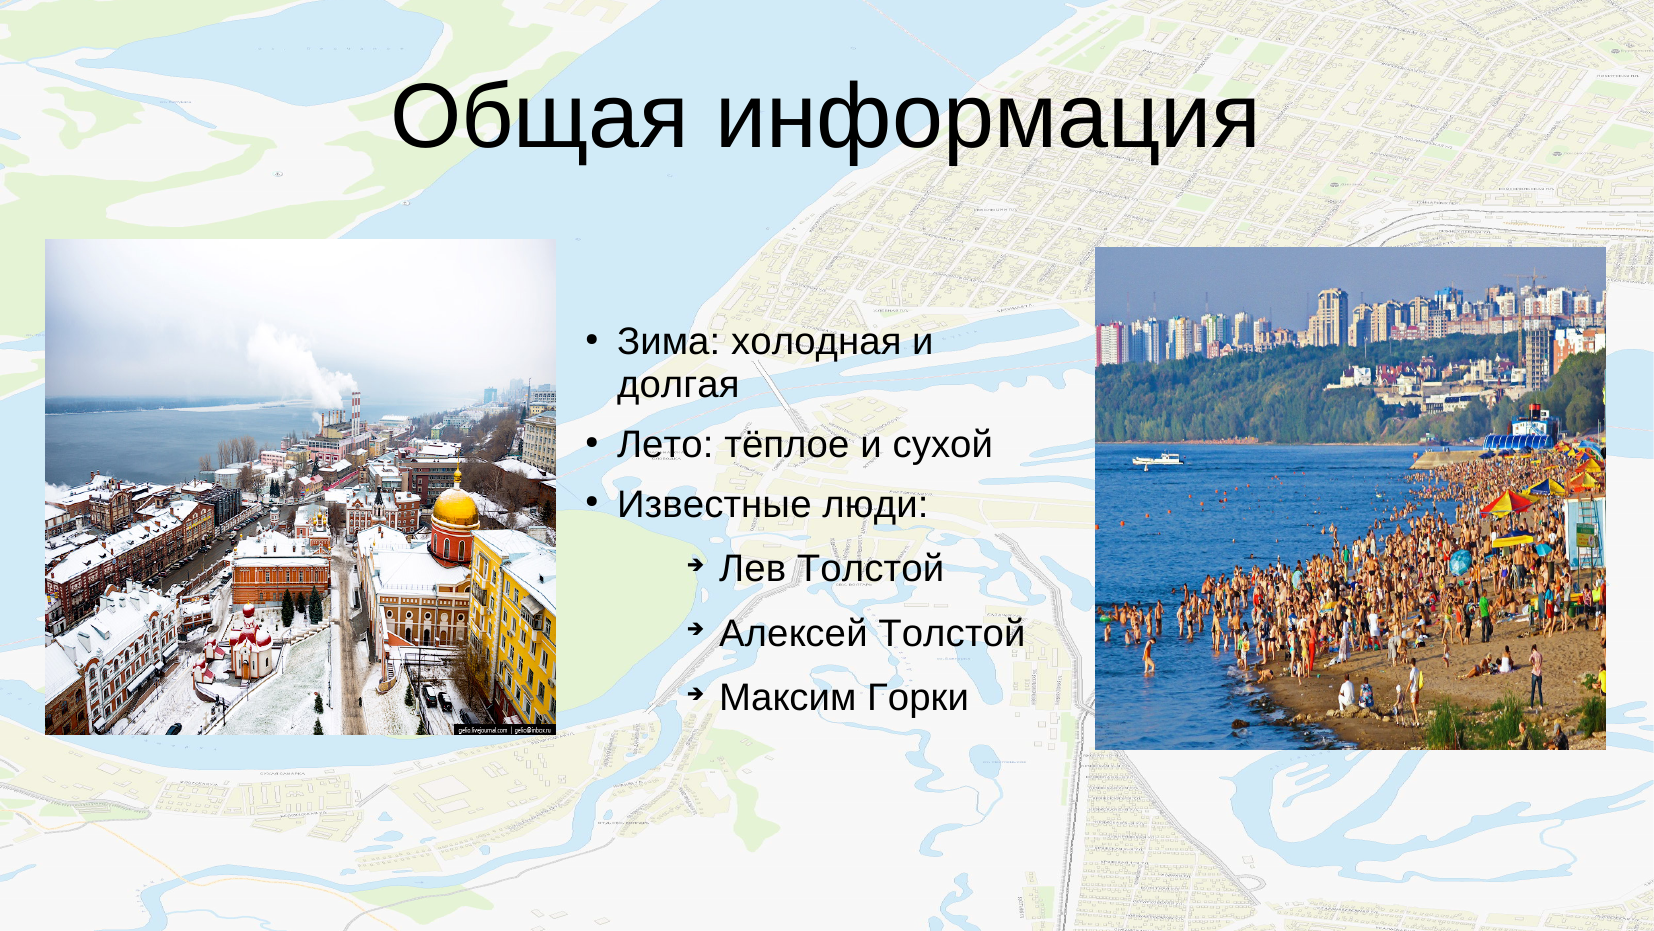

# Общая информация
Зима: холодная и долгая
Лето: тёплое и сухой
Известные люди:
Лев Толстой
Алексей Толстой
Максим Горки